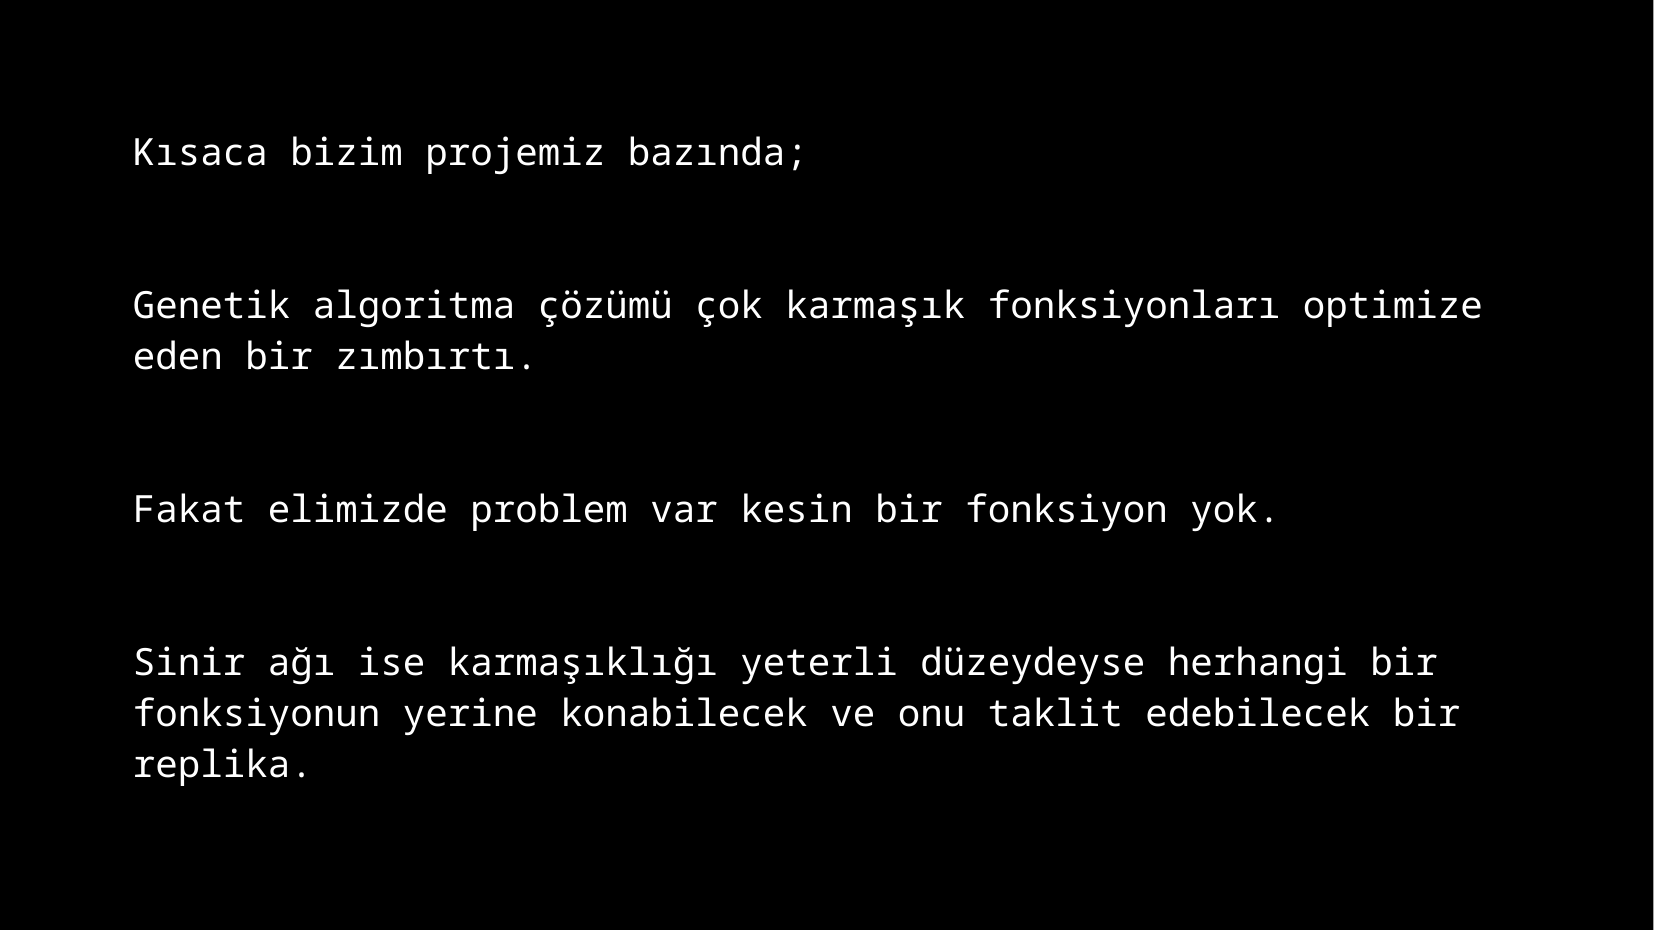

Kısaca bizim projemiz bazında;
Genetik algoritma çözümü çok karmaşık fonksiyonları optimize eden bir zımbırtı.
Fakat elimizde problem var kesin bir fonksiyon yok.
Sinir ağı ise karmaşıklığı yeterli düzeydeyse herhangi bir fonksiyonun yerine konabilecek ve onu taklit edebilecek bir replika.